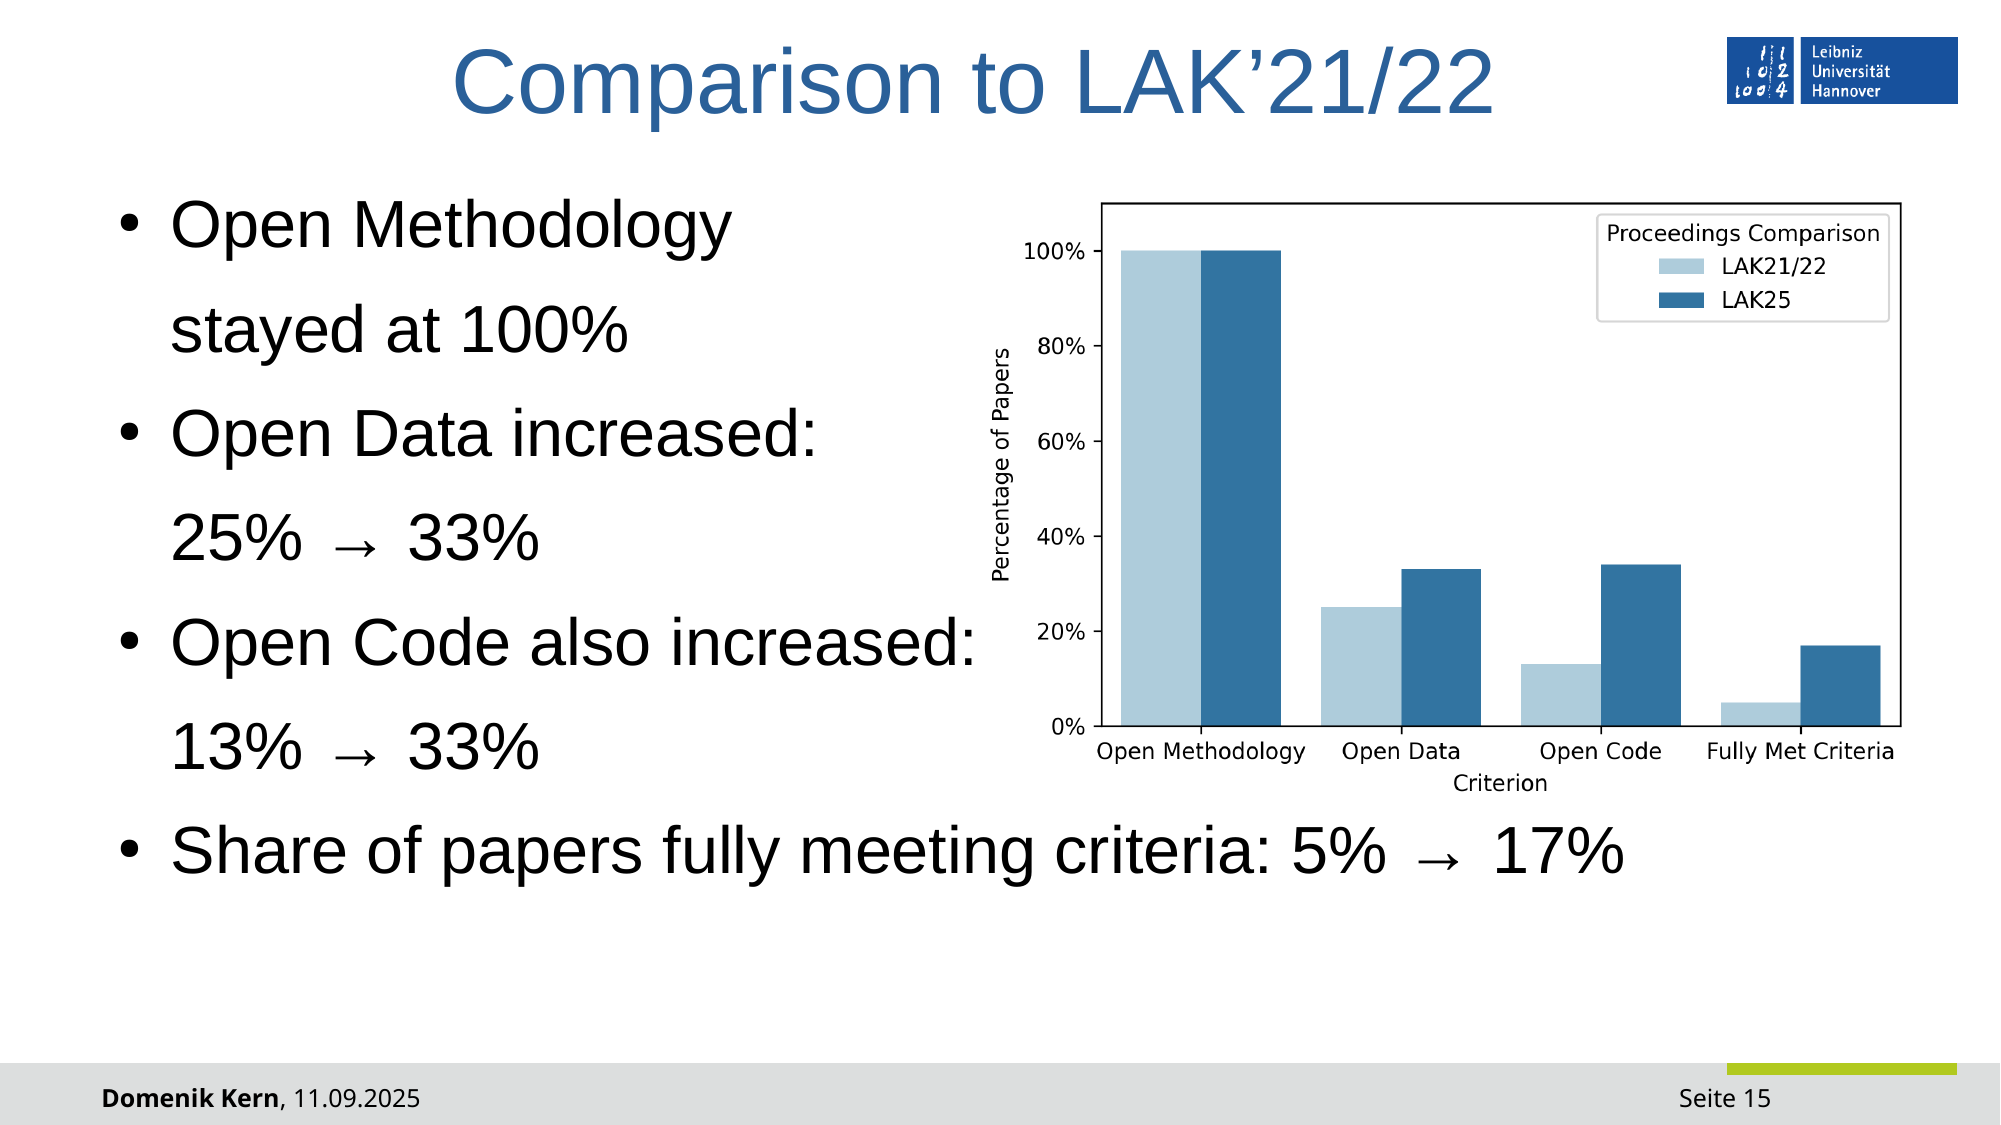

# Comparison to LAK’21/22
Open Methodology
stayed at 100%
Open Data increased:
25% → 33%
Open Code also increased:
13% → 33%
Share of papers fully meeting criteria: 5% → 17%